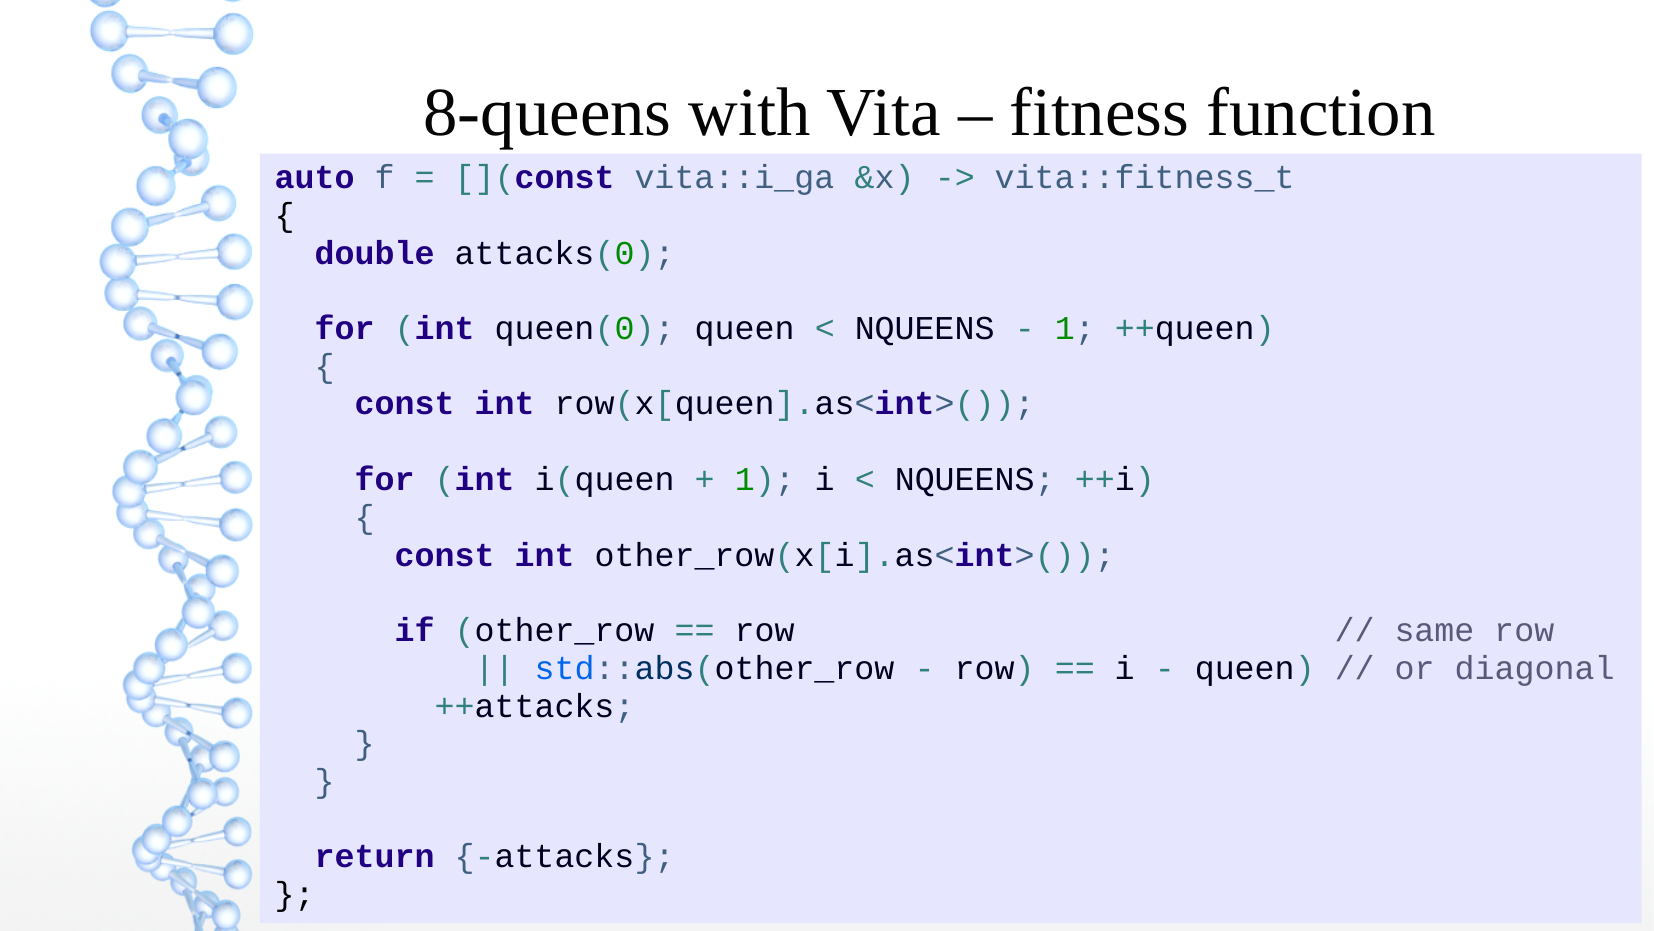

# 8-queens with Vita – fitness function
auto f = [](const vita::i_ga &x) -> vita::fitness_t
{
 double attacks(0);
 for (int queen(0); queen < NQUEENS - 1; ++queen)
 {
 const int row(x[queen].as<int>());
 for (int i(queen + 1); i < NQUEENS; ++i)
 {
 const int other_row(x[i].as<int>());
 if (other_row == row // same row
 || std::abs(other_row - row) == i - queen) // or diagonal
 ++attacks;
 }
 }
 return {-attacks};
};
32